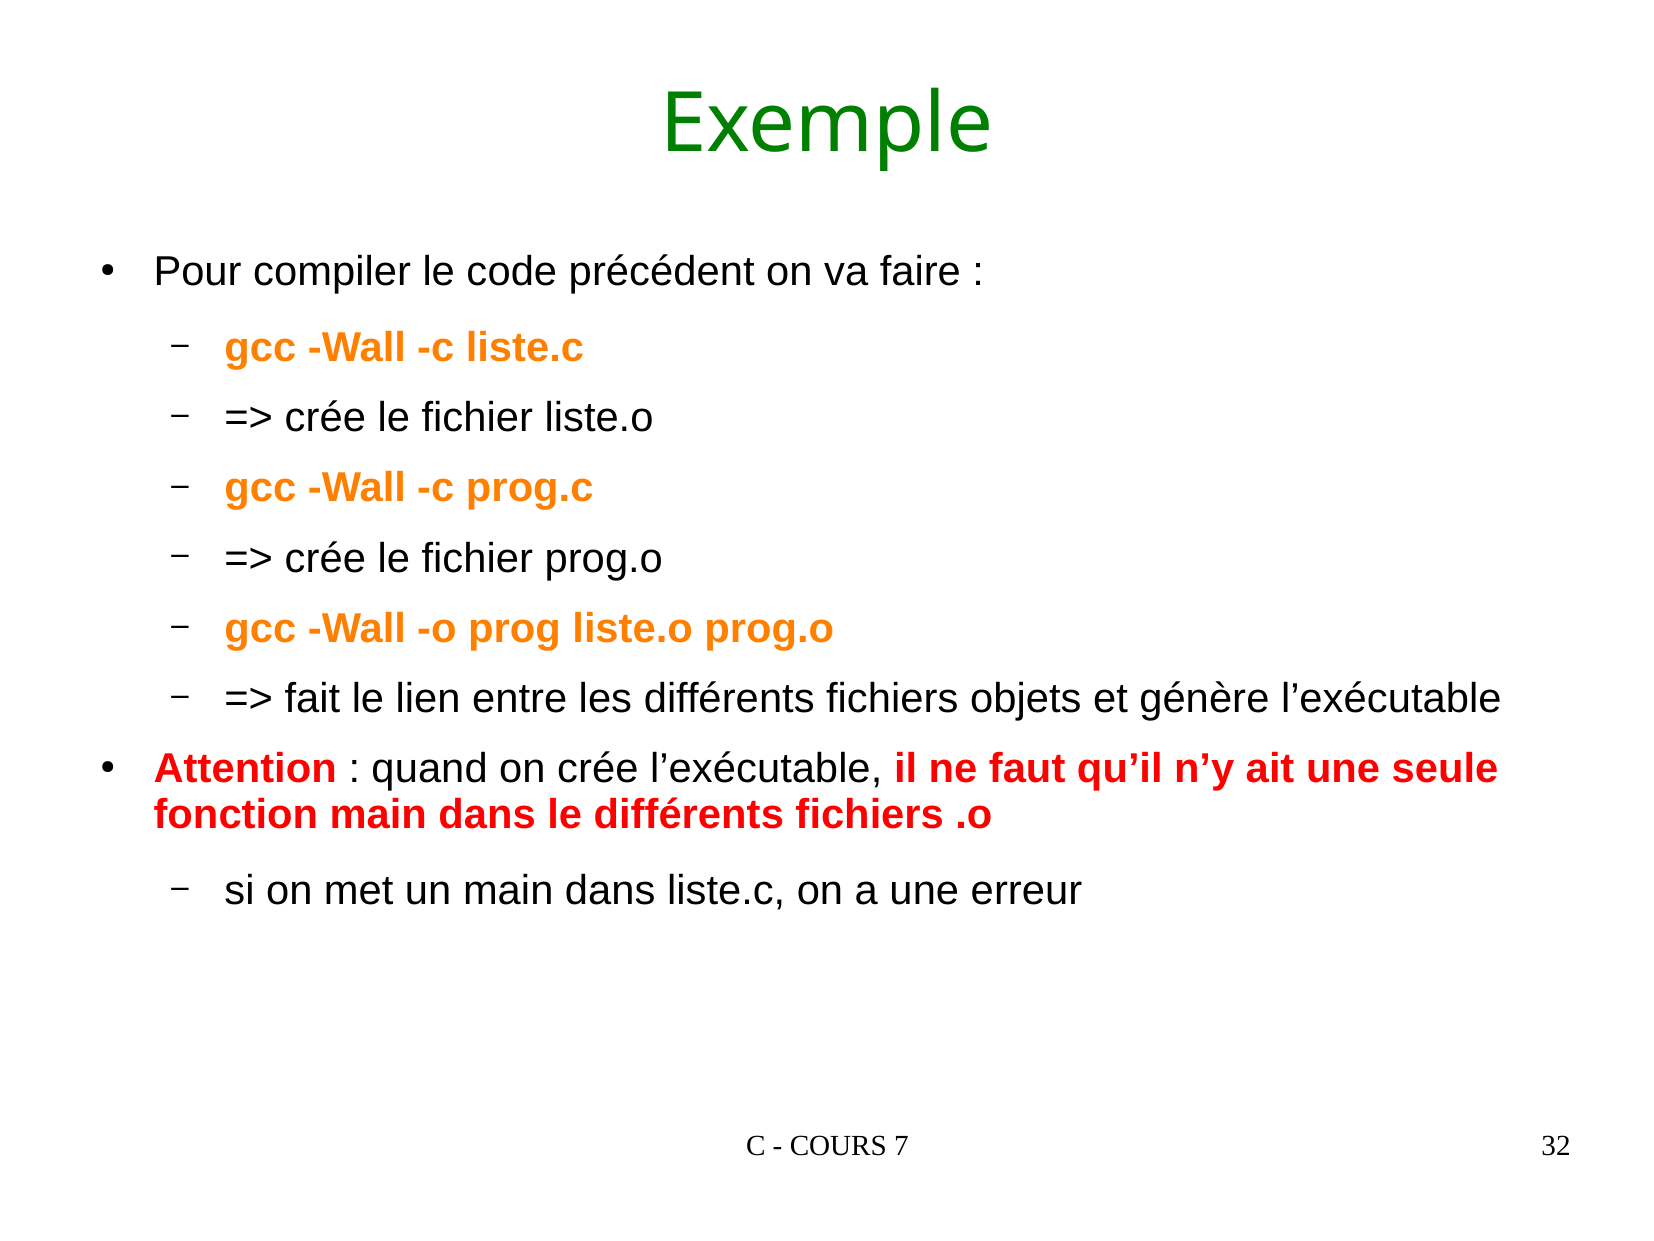

# Exemple
Pour compiler le code précédent on va faire :
gcc -Wall -c liste.c
=> crée le fichier liste.o
gcc -Wall -c prog.c
=> crée le fichier prog.o
gcc -Wall -o prog liste.o prog.o
=> fait le lien entre les différents fichiers objets et génère l’exécutable
Attention : quand on crée l’exécutable, il ne faut qu’il n’y ait une seule fonction main dans le différents fichiers .o
si on met un main dans liste.c, on a une erreur
C - COURS 7
32